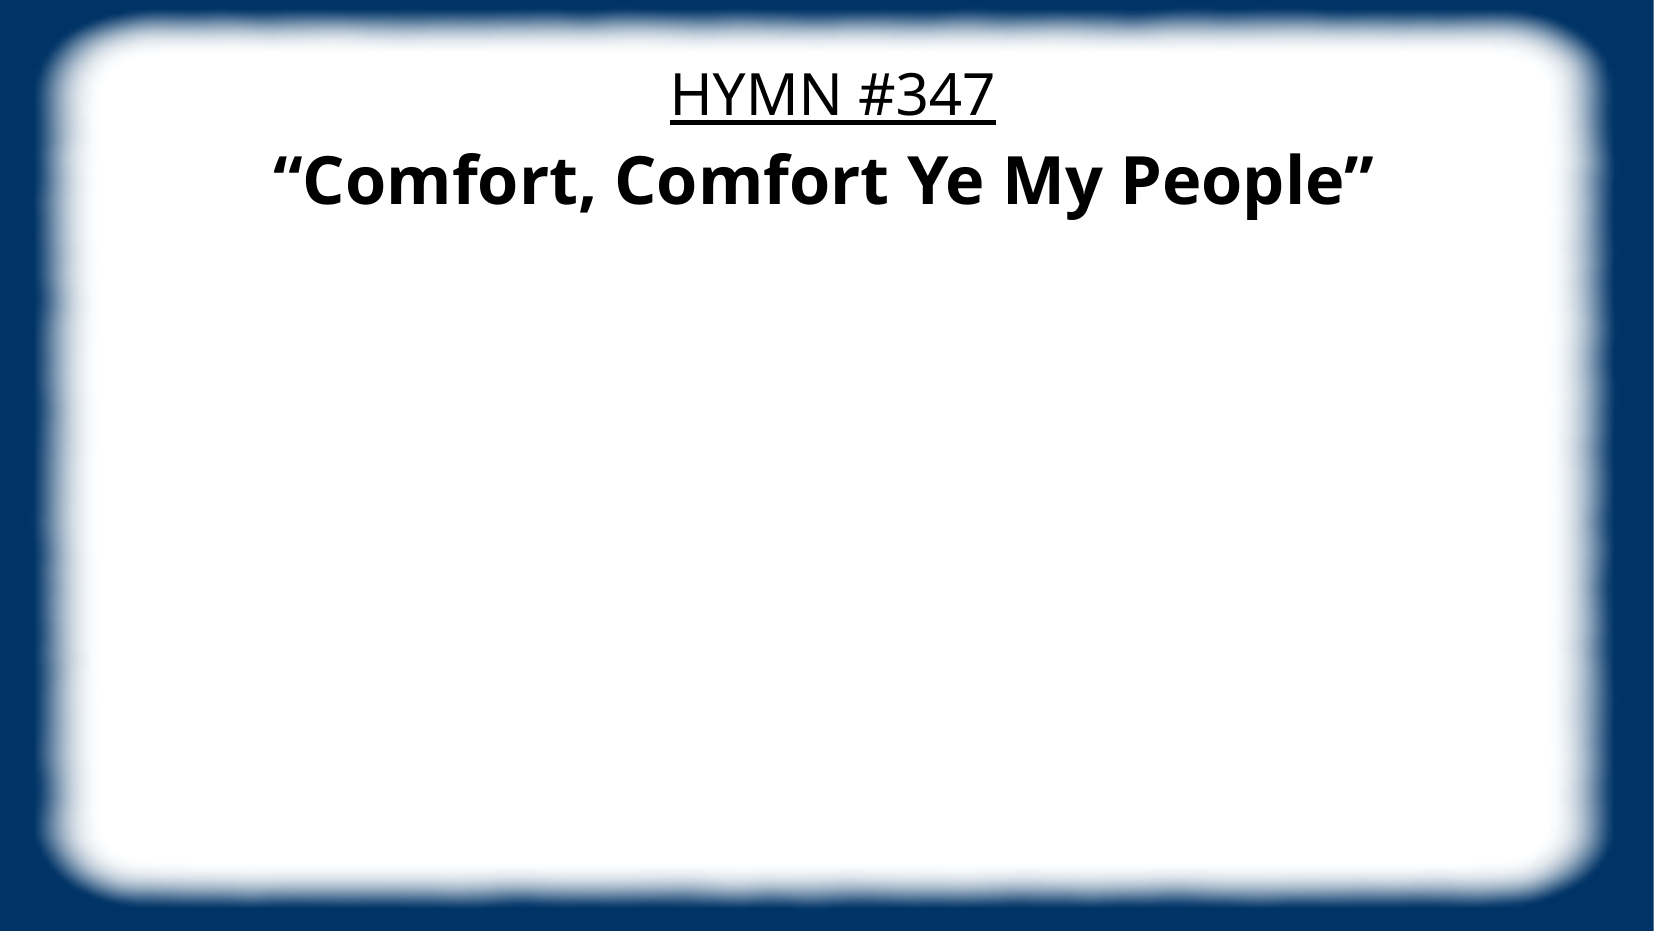

HYMN #347
“Comfort, Comfort Ye My People”